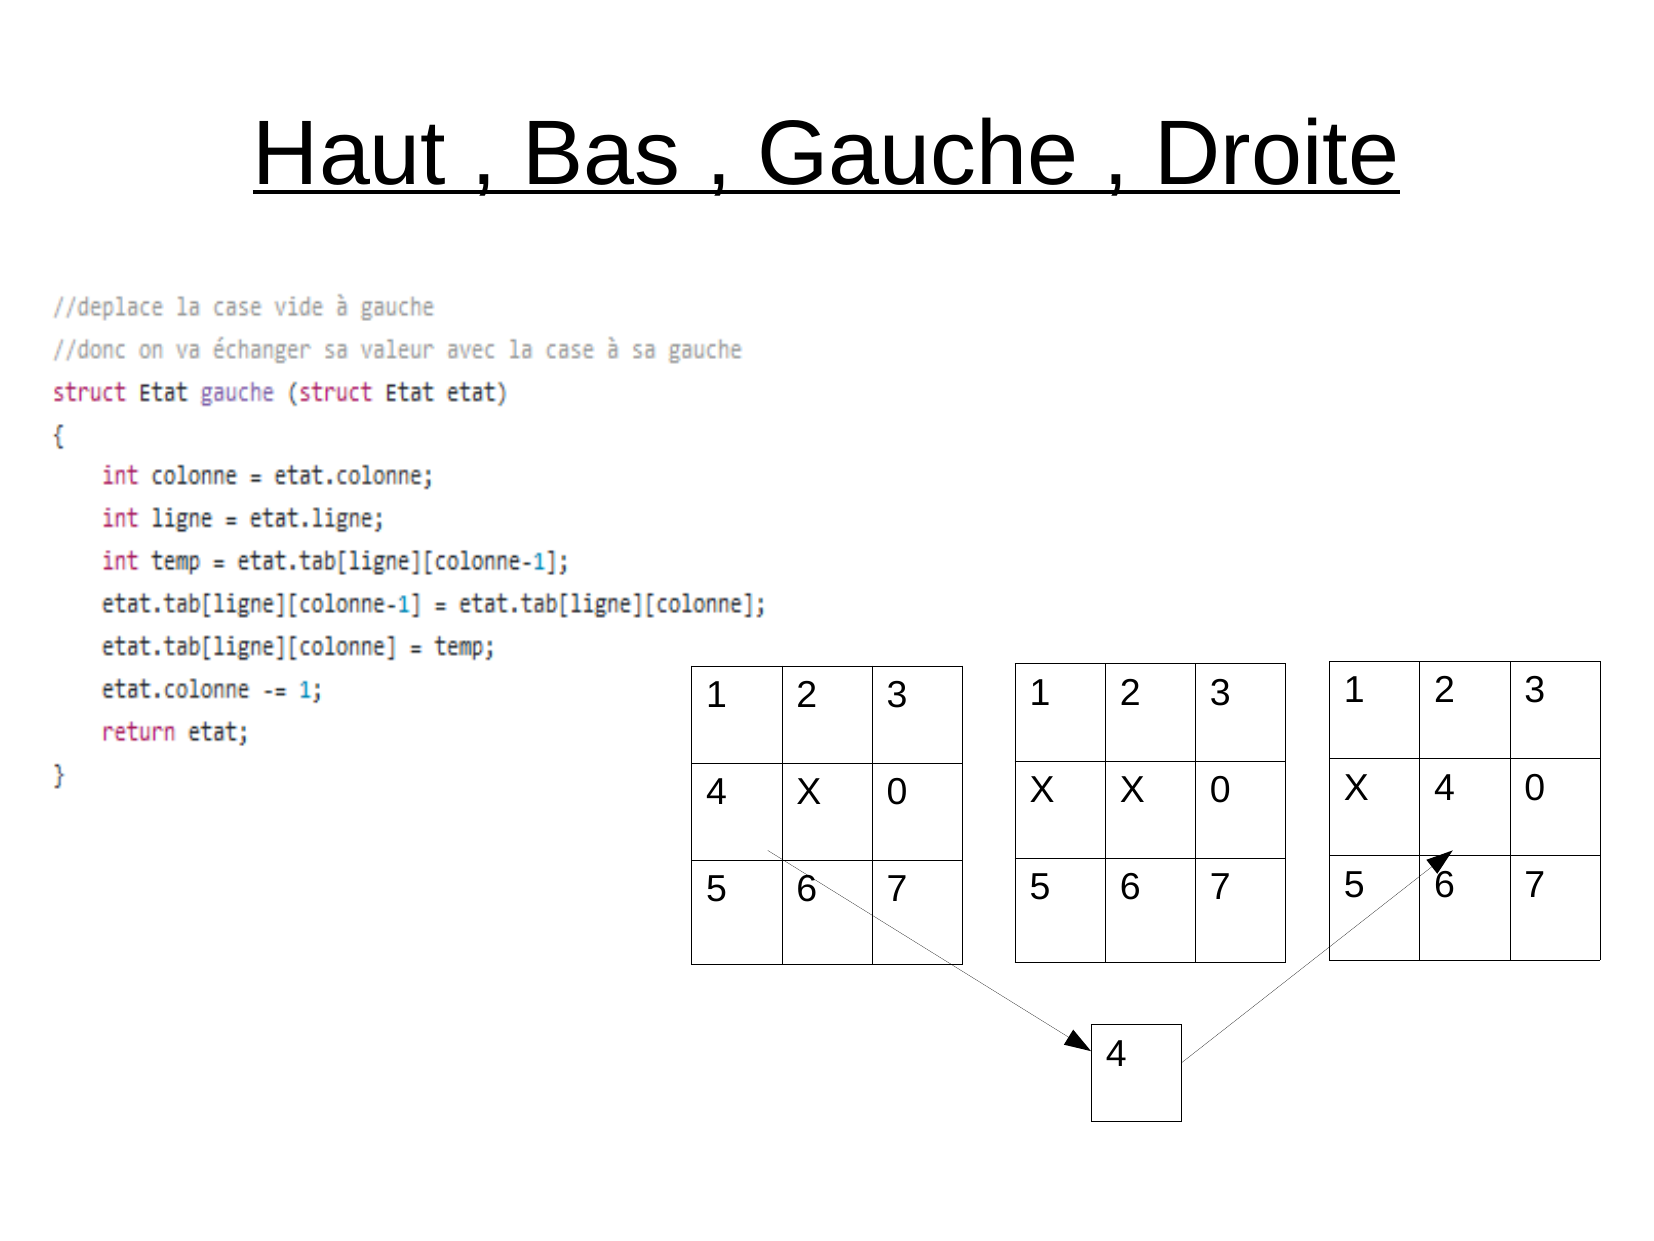

# Haut , Bas , Gauche , Droite
| 1 | 2 | 3 |
| --- | --- | --- |
| X | 4 | 0 |
| 5 | 6 | 7 |
| 1 | 2 | 3 |
| --- | --- | --- |
| X | X | 0 |
| 5 | 6 | 7 |
| 1 | 2 | 3 |
| --- | --- | --- |
| 4 | X | 0 |
| 5 | 6 | 7 |
| 4 |
| --- |